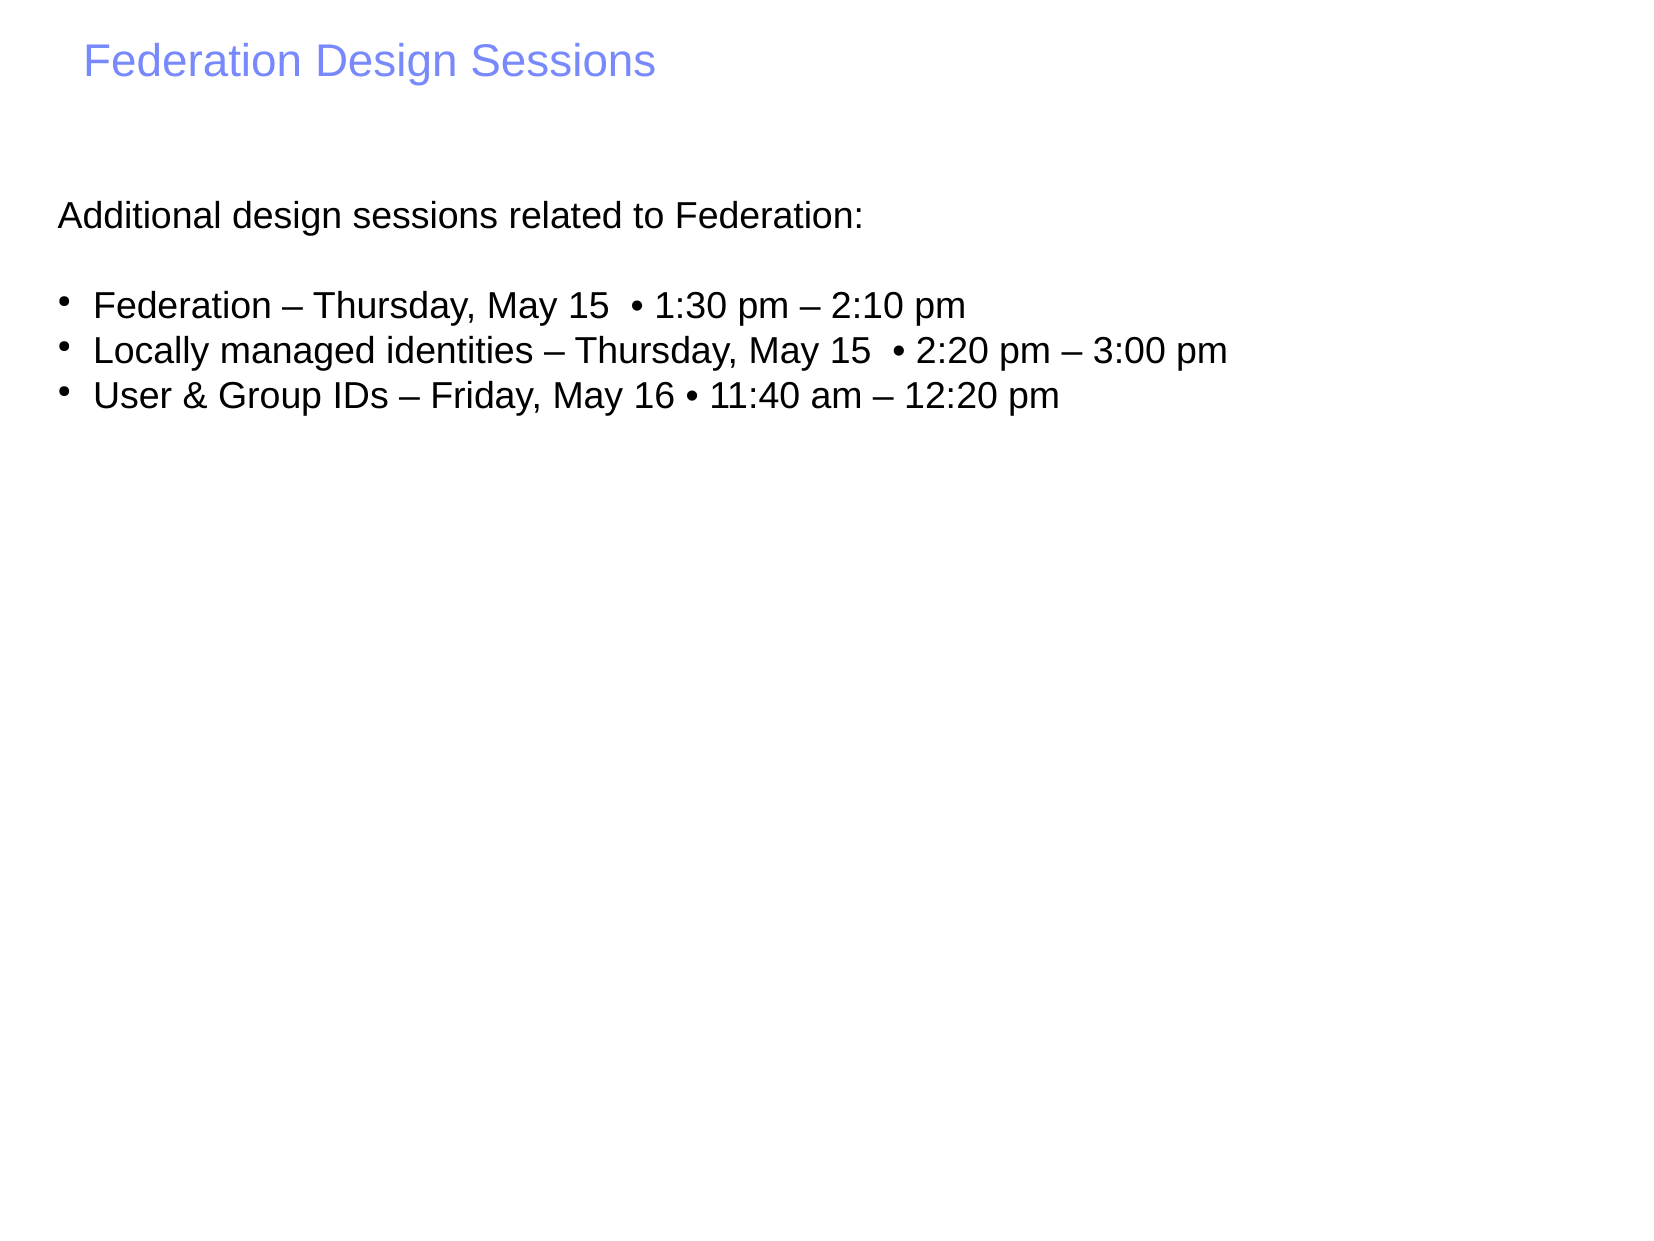

Federation Design Sessions
Additional design sessions related to Federation:
Federation – Thursday, May 15 • 1:30 pm – 2:10 pm
Locally managed identities – Thursday, May 15 • 2:20 pm – 3:00 pm
User & Group IDs – Friday, May 16 • 11:40 am – 12:20 pm